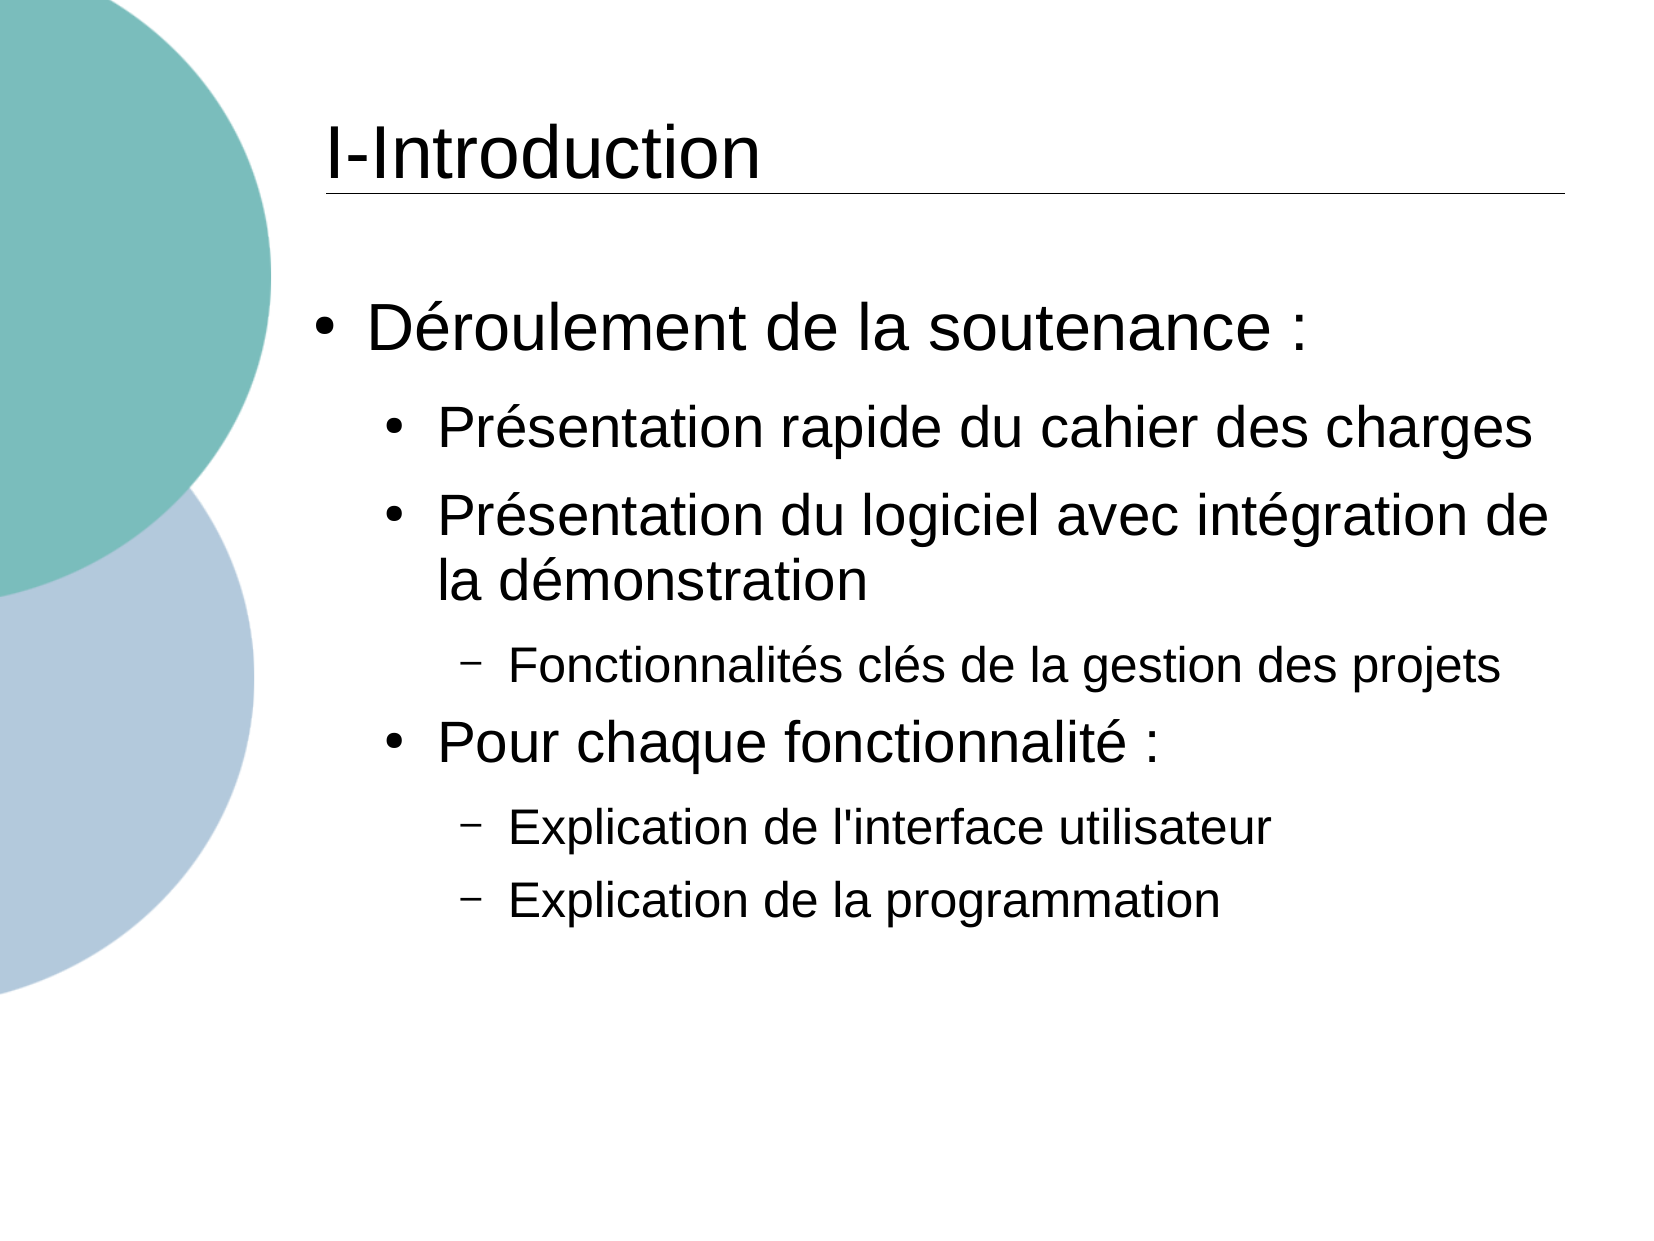

# I-Introduction
| |
| --- |
Déroulement de la soutenance :
Présentation rapide du cahier des charges
Présentation du logiciel avec intégration de la démonstration
Fonctionnalités clés de la gestion des projets
Pour chaque fonctionnalité :
Explication de l'interface utilisateur
Explication de la programmation